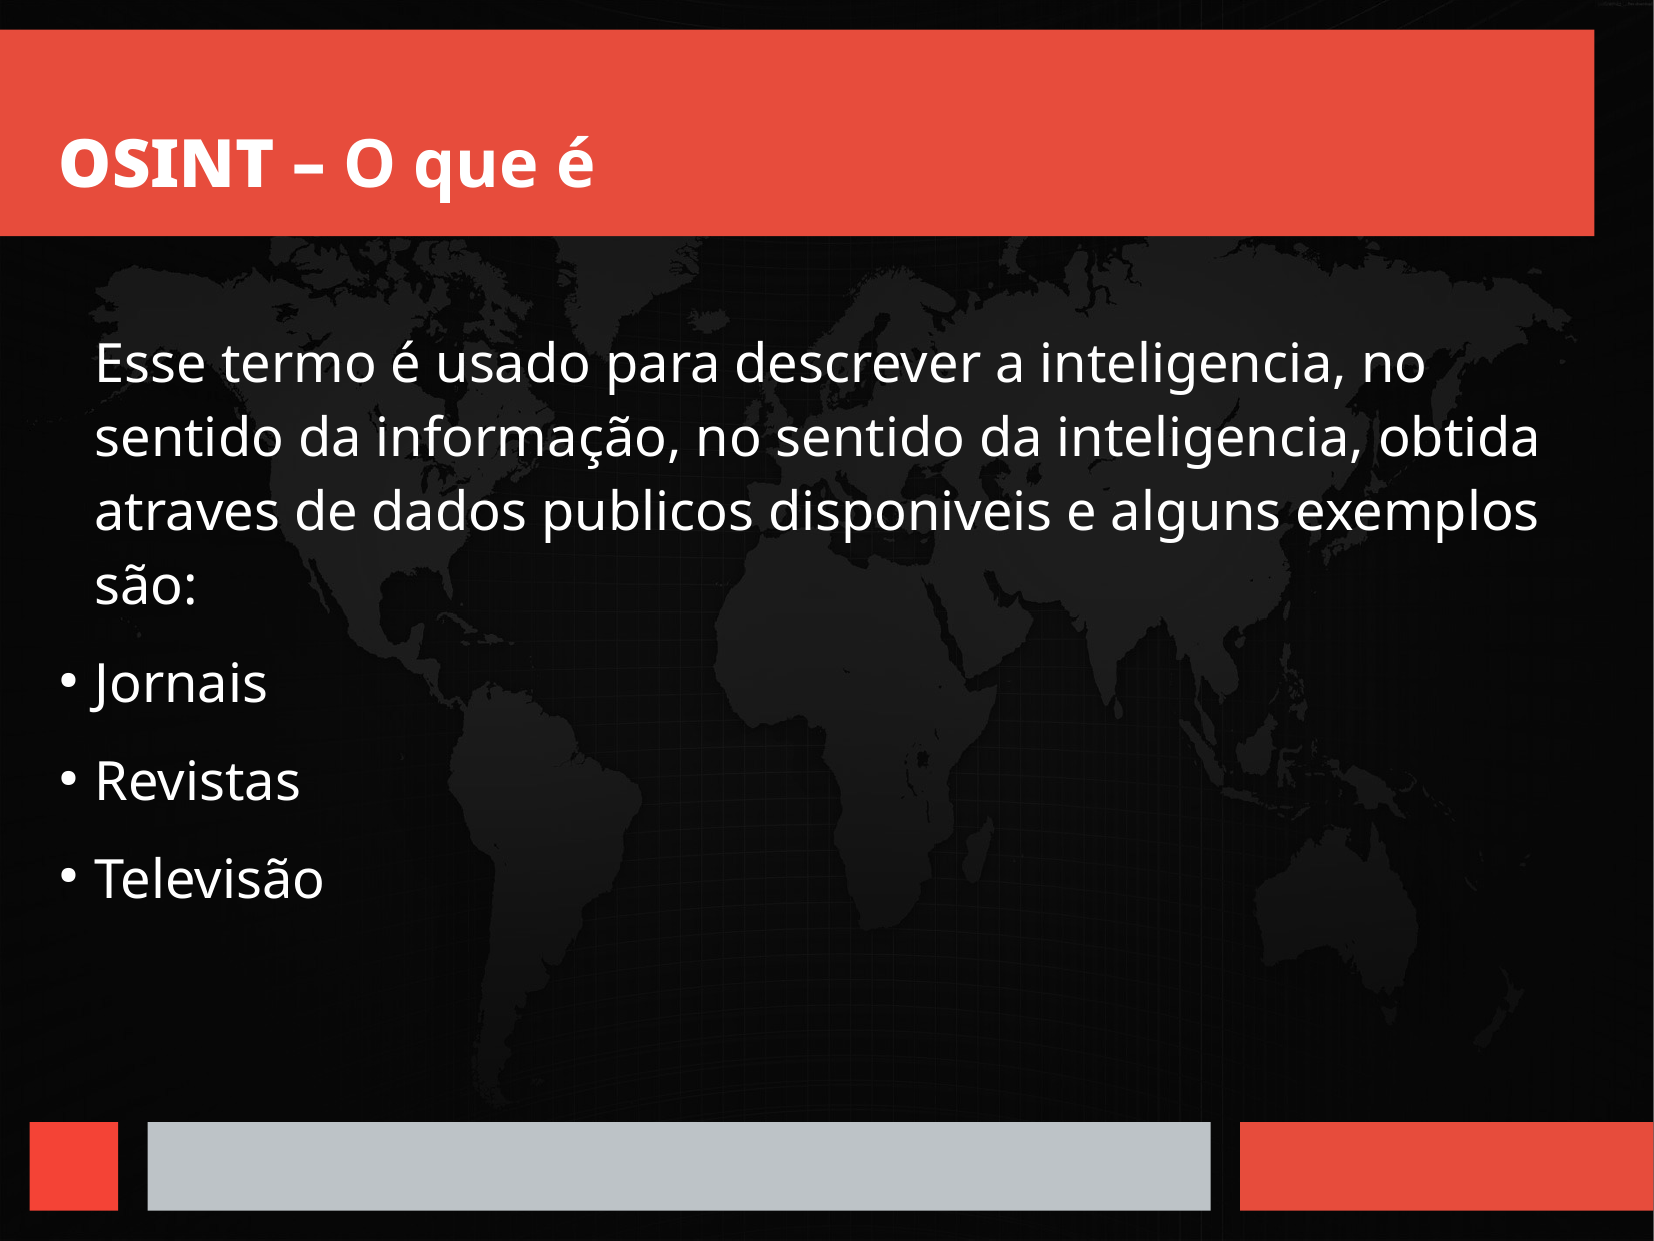

# OSINT – O que é
Esse termo é usado para descrever a inteligencia, no sentido da informação, no sentido da inteligencia, obtida atraves de dados publicos disponiveis e alguns exemplos são:
Jornais
Revistas
Televisão